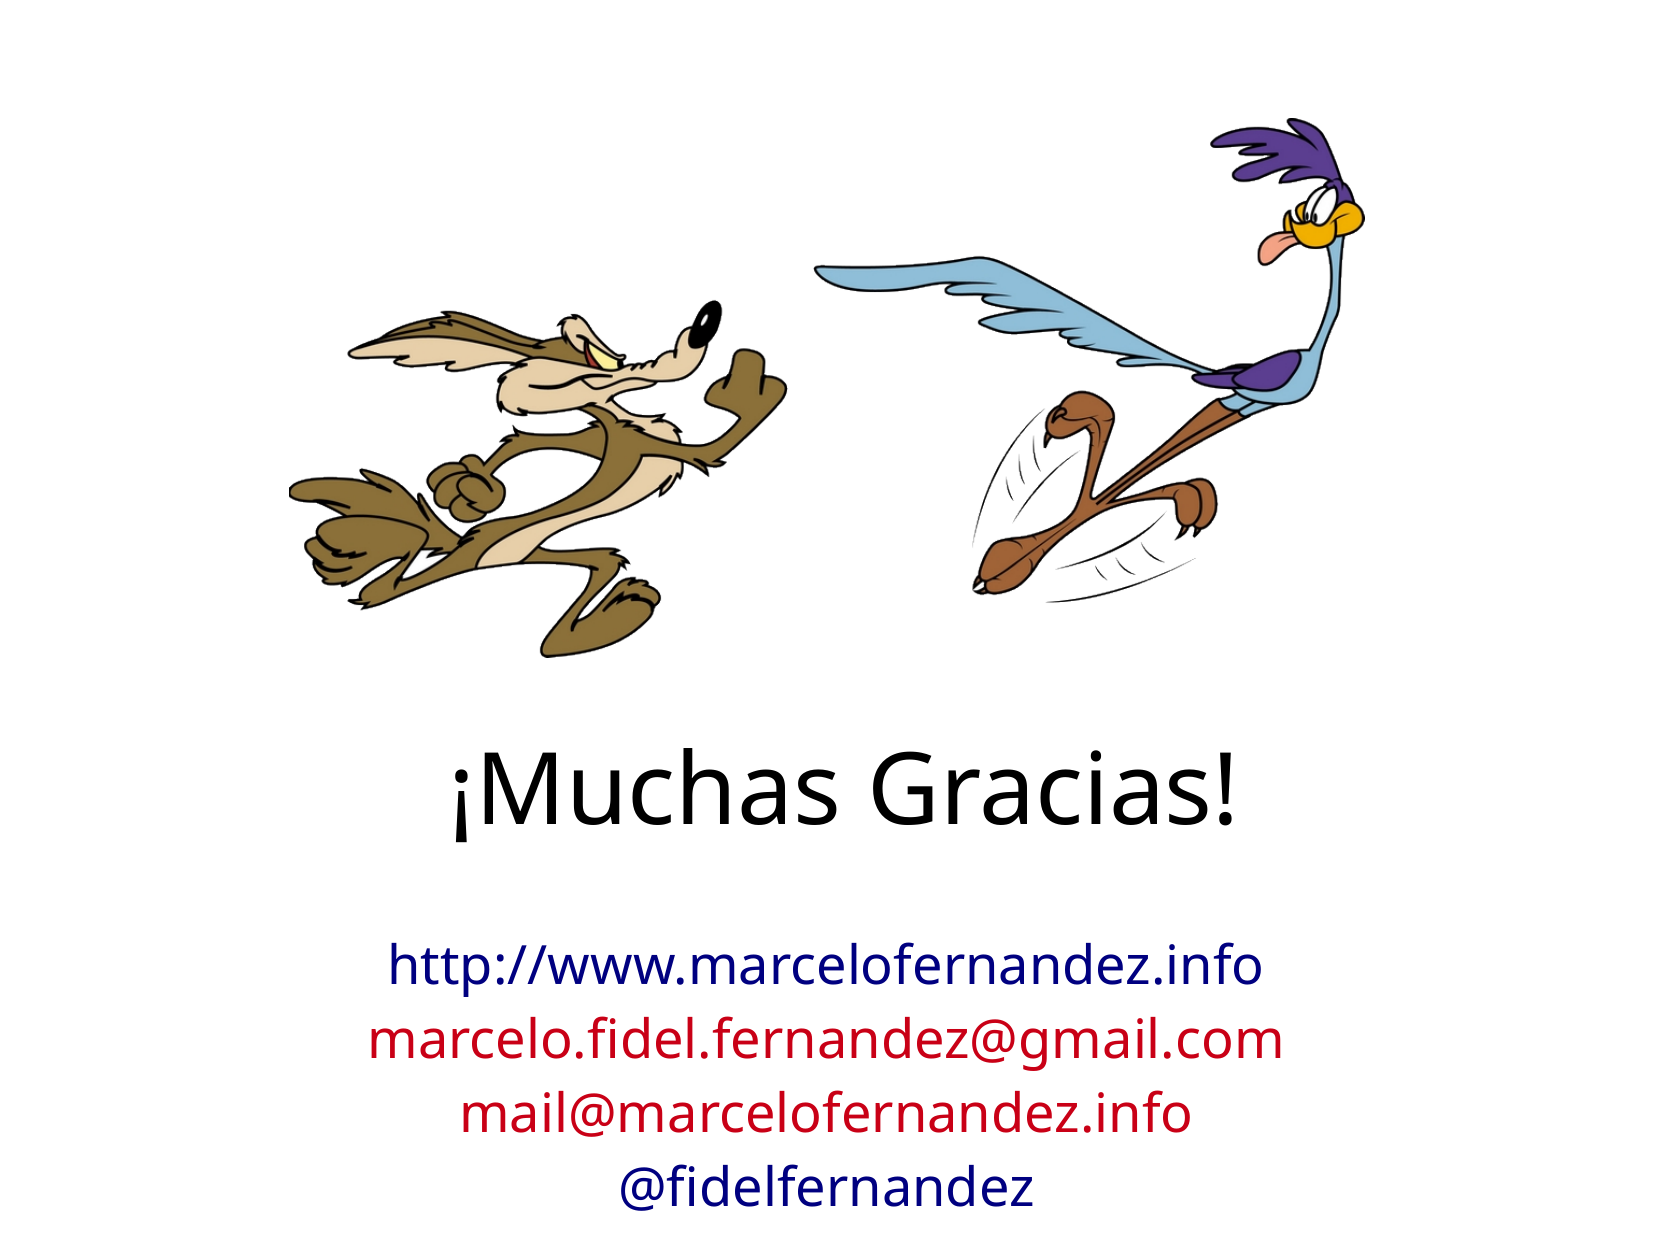

# ¡Muchas Gracias!
http://www.marcelofernandez.info
marcelo.fidel.fernandez@gmail.com
mail@marcelofernandez.info
@fidelfernandez